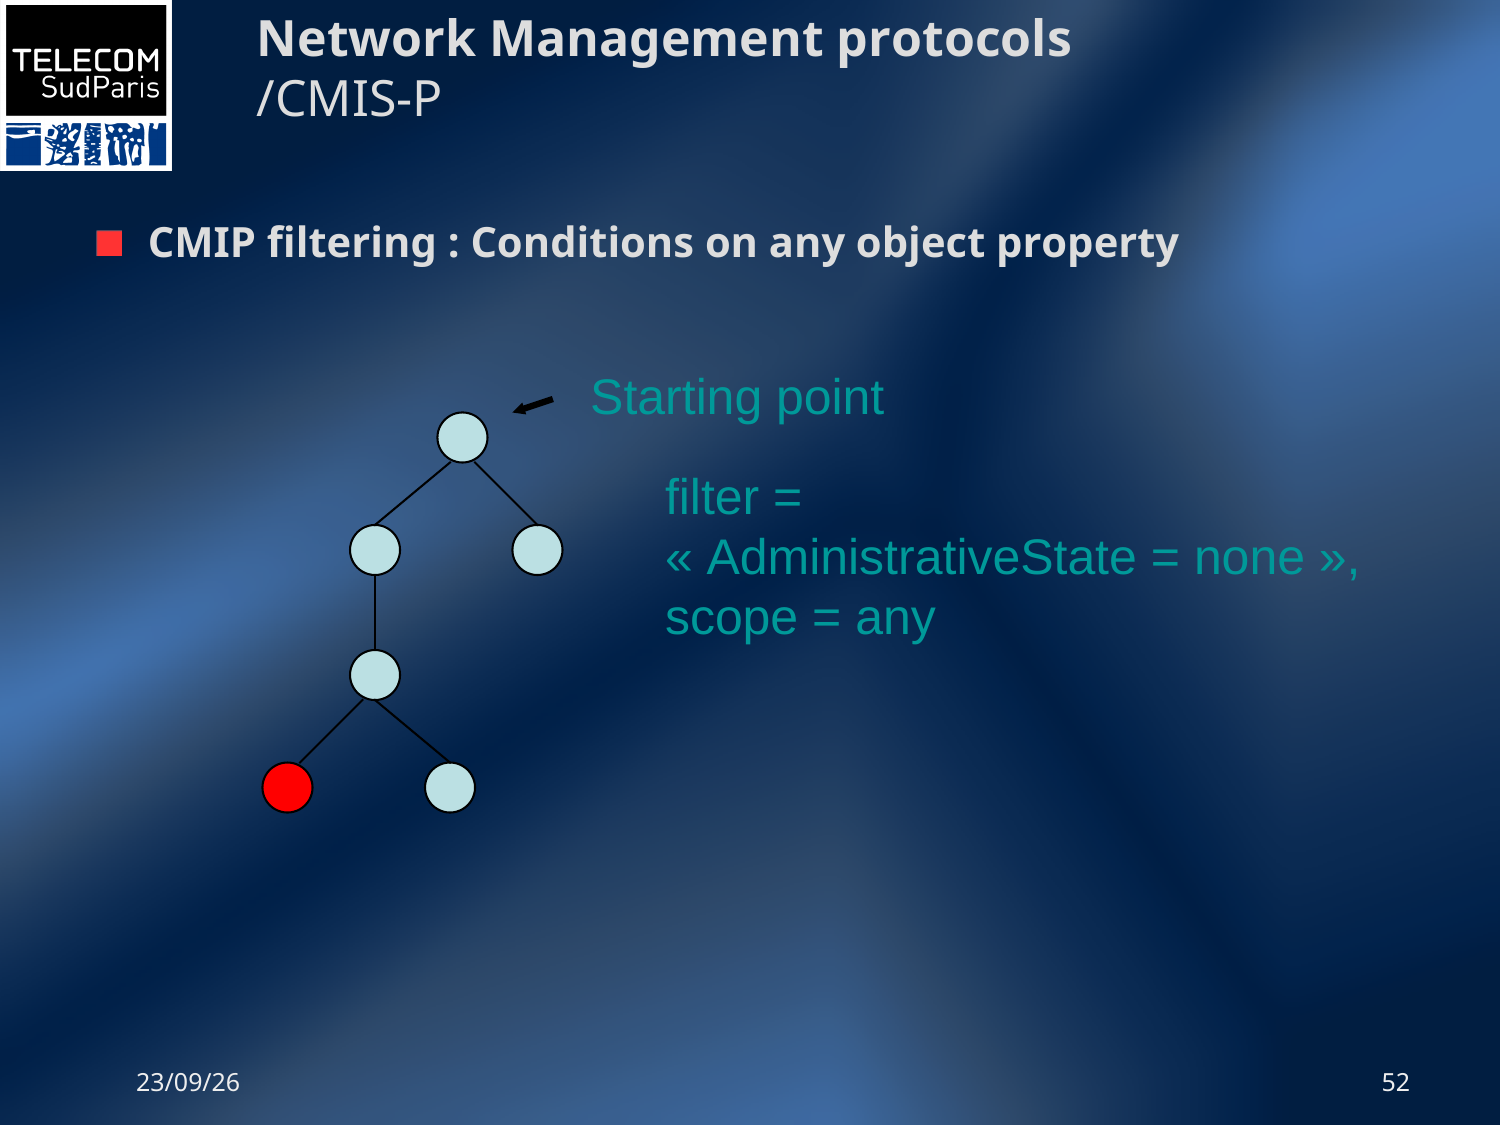

# Network Management protocols /CMIS-P
CMIP filtering : Conditions on any object property
Starting point
filter =
« AdministrativeState = none »,
scope = any
52